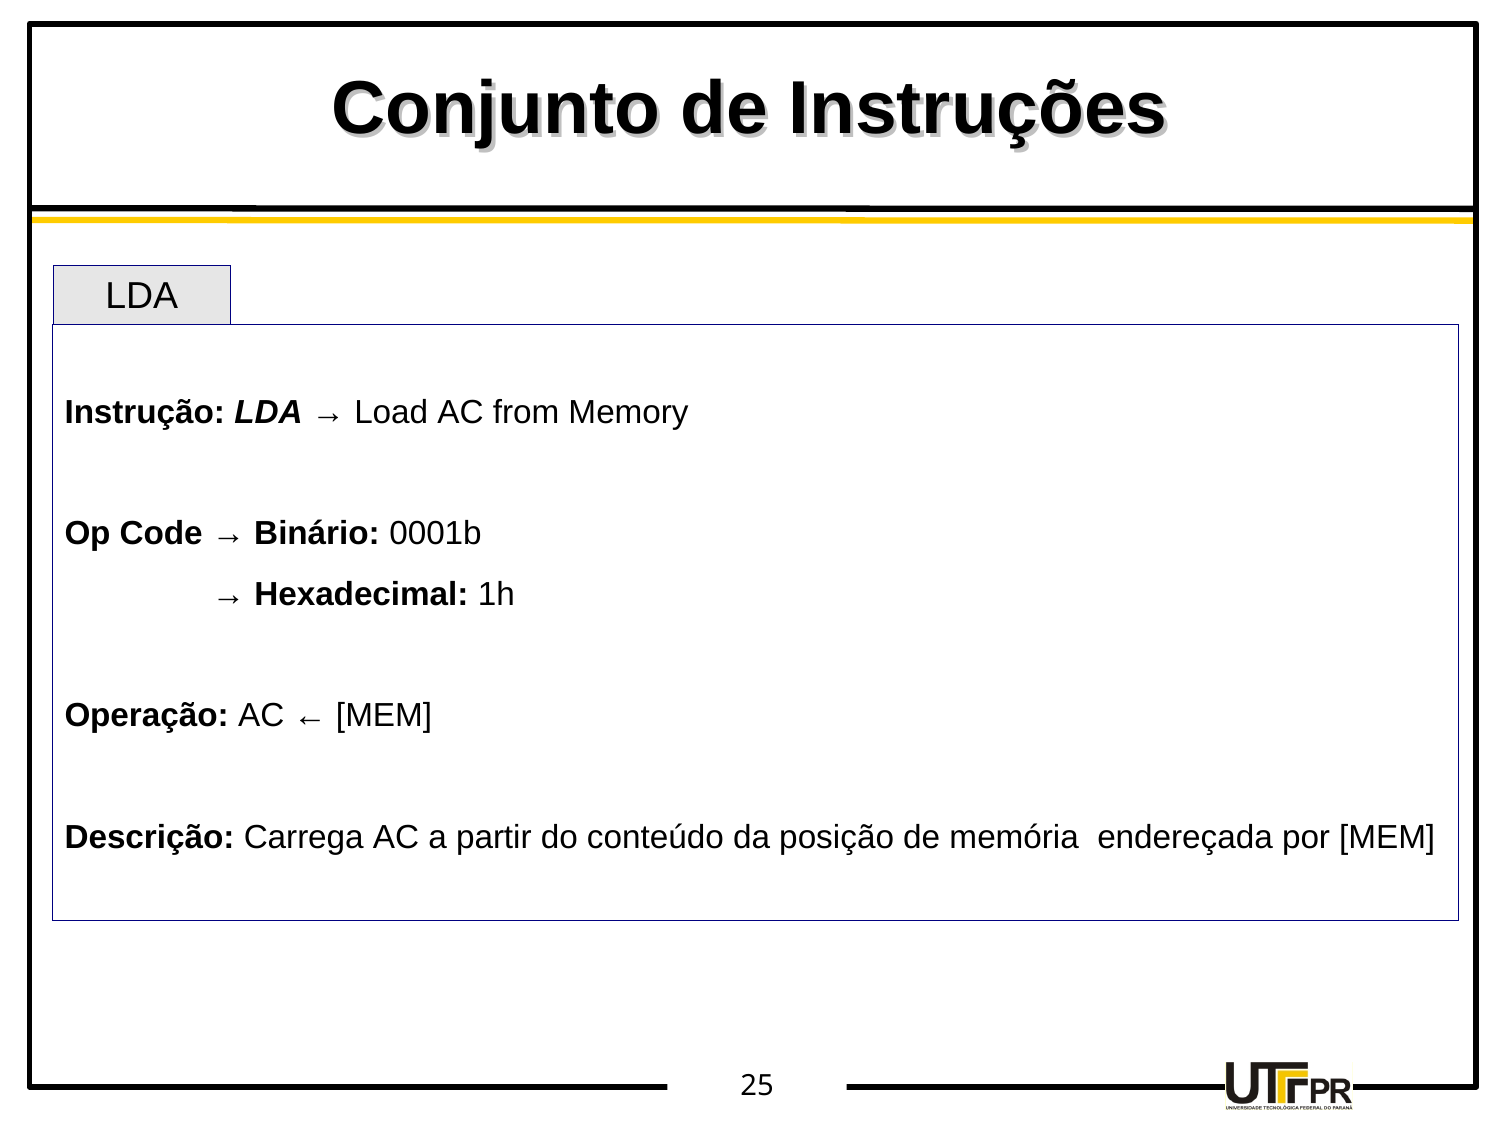

# Conjunto de Instruções
LDA
Instrução: LDA → Load AC from Memory
Op Code → Binário: 0001b
		→ Hexadecimal: 1h
Operação: AC ← [MEM]
Descrição: Carrega AC a partir do conteúdo da posição de memória endereçada por [MEM]